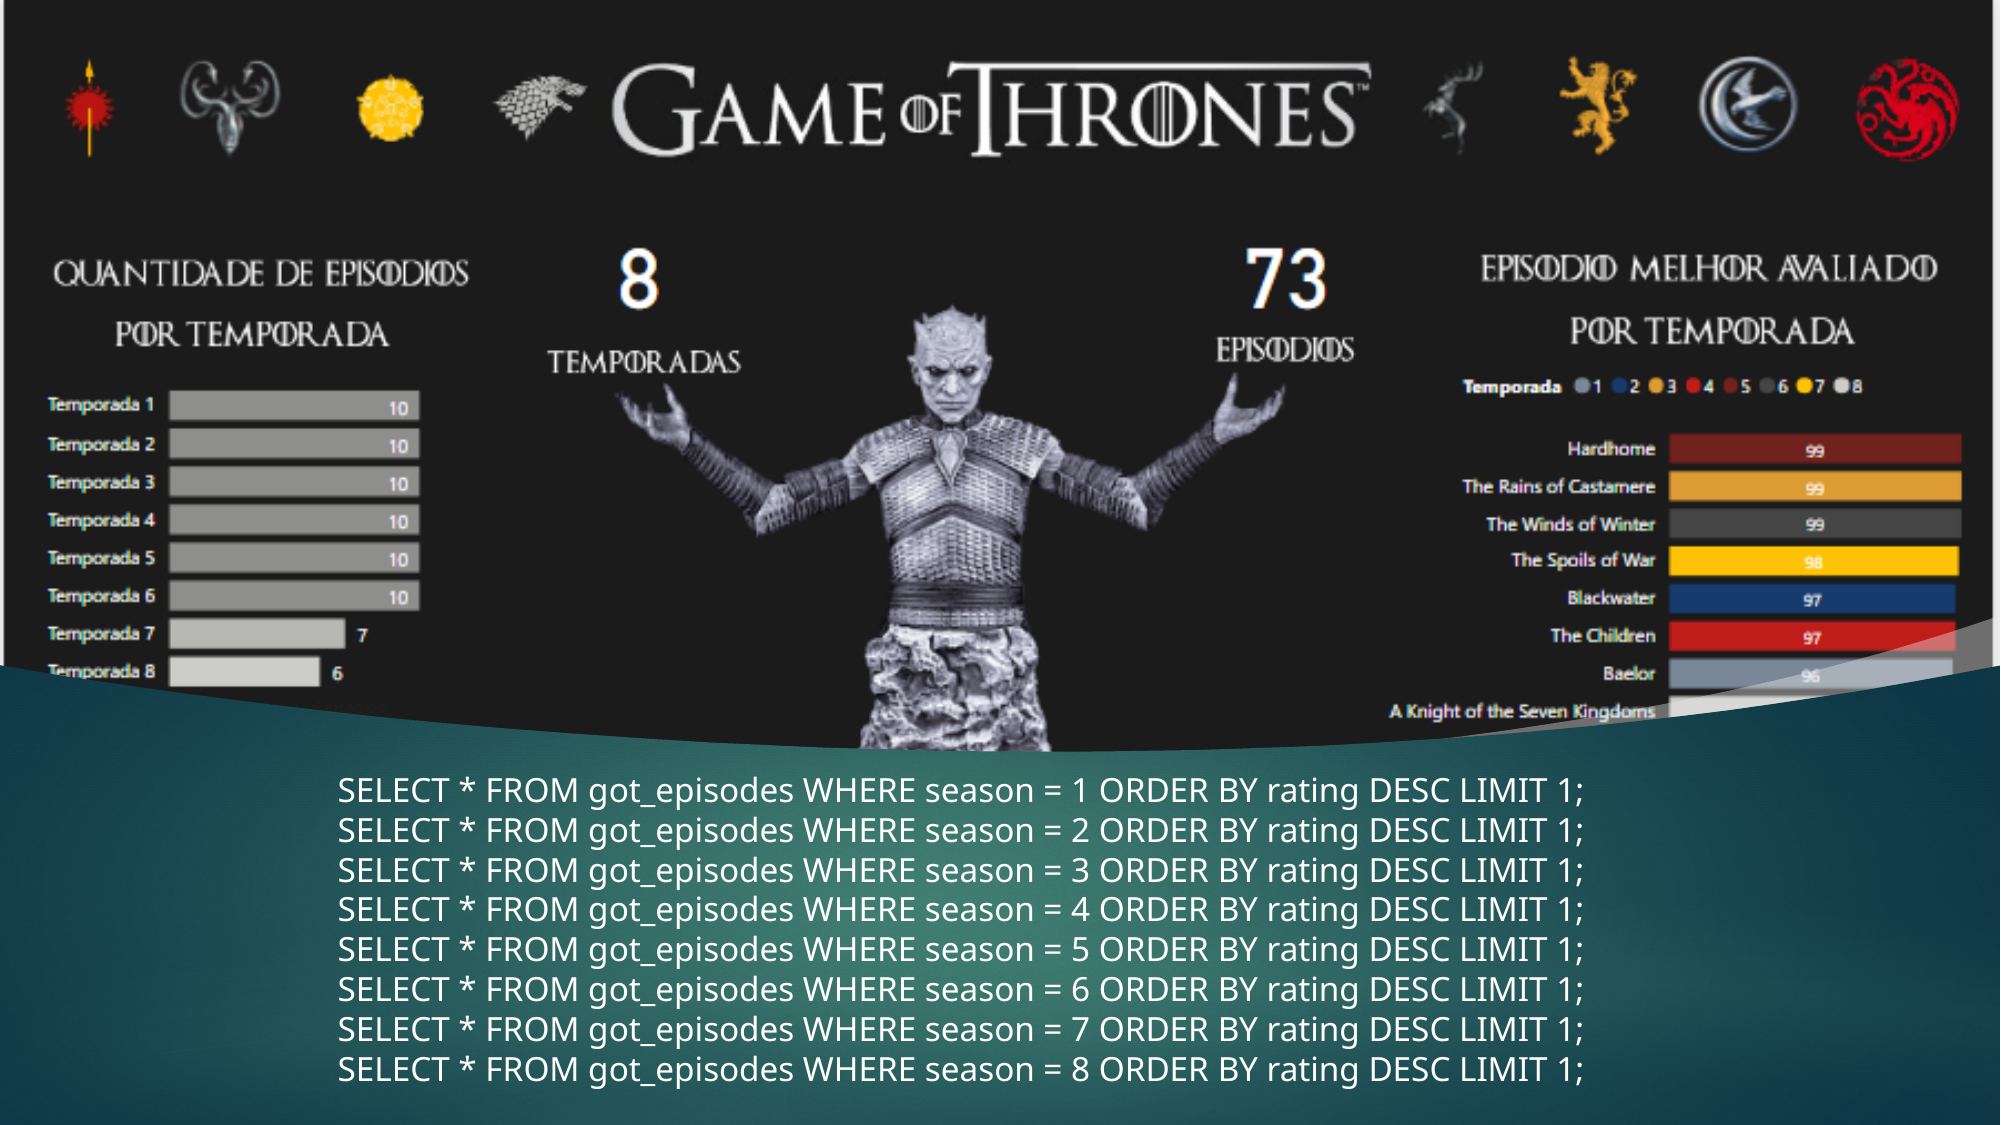

SELECT * FROM got_episodes WHERE season = 1 ORDER BY rating DESC LIMIT 1;
SELECT * FROM got_episodes WHERE season = 2 ORDER BY rating DESC LIMIT 1;
SELECT * FROM got_episodes WHERE season = 3 ORDER BY rating DESC LIMIT 1;
SELECT * FROM got_episodes WHERE season = 4 ORDER BY rating DESC LIMIT 1;
SELECT * FROM got_episodes WHERE season = 5 ORDER BY rating DESC LIMIT 1;
SELECT * FROM got_episodes WHERE season = 6 ORDER BY rating DESC LIMIT 1;
SELECT * FROM got_episodes WHERE season = 7 ORDER BY rating DESC LIMIT 1;
SELECT * FROM got_episodes WHERE season = 8 ORDER BY rating DESC LIMIT 1;